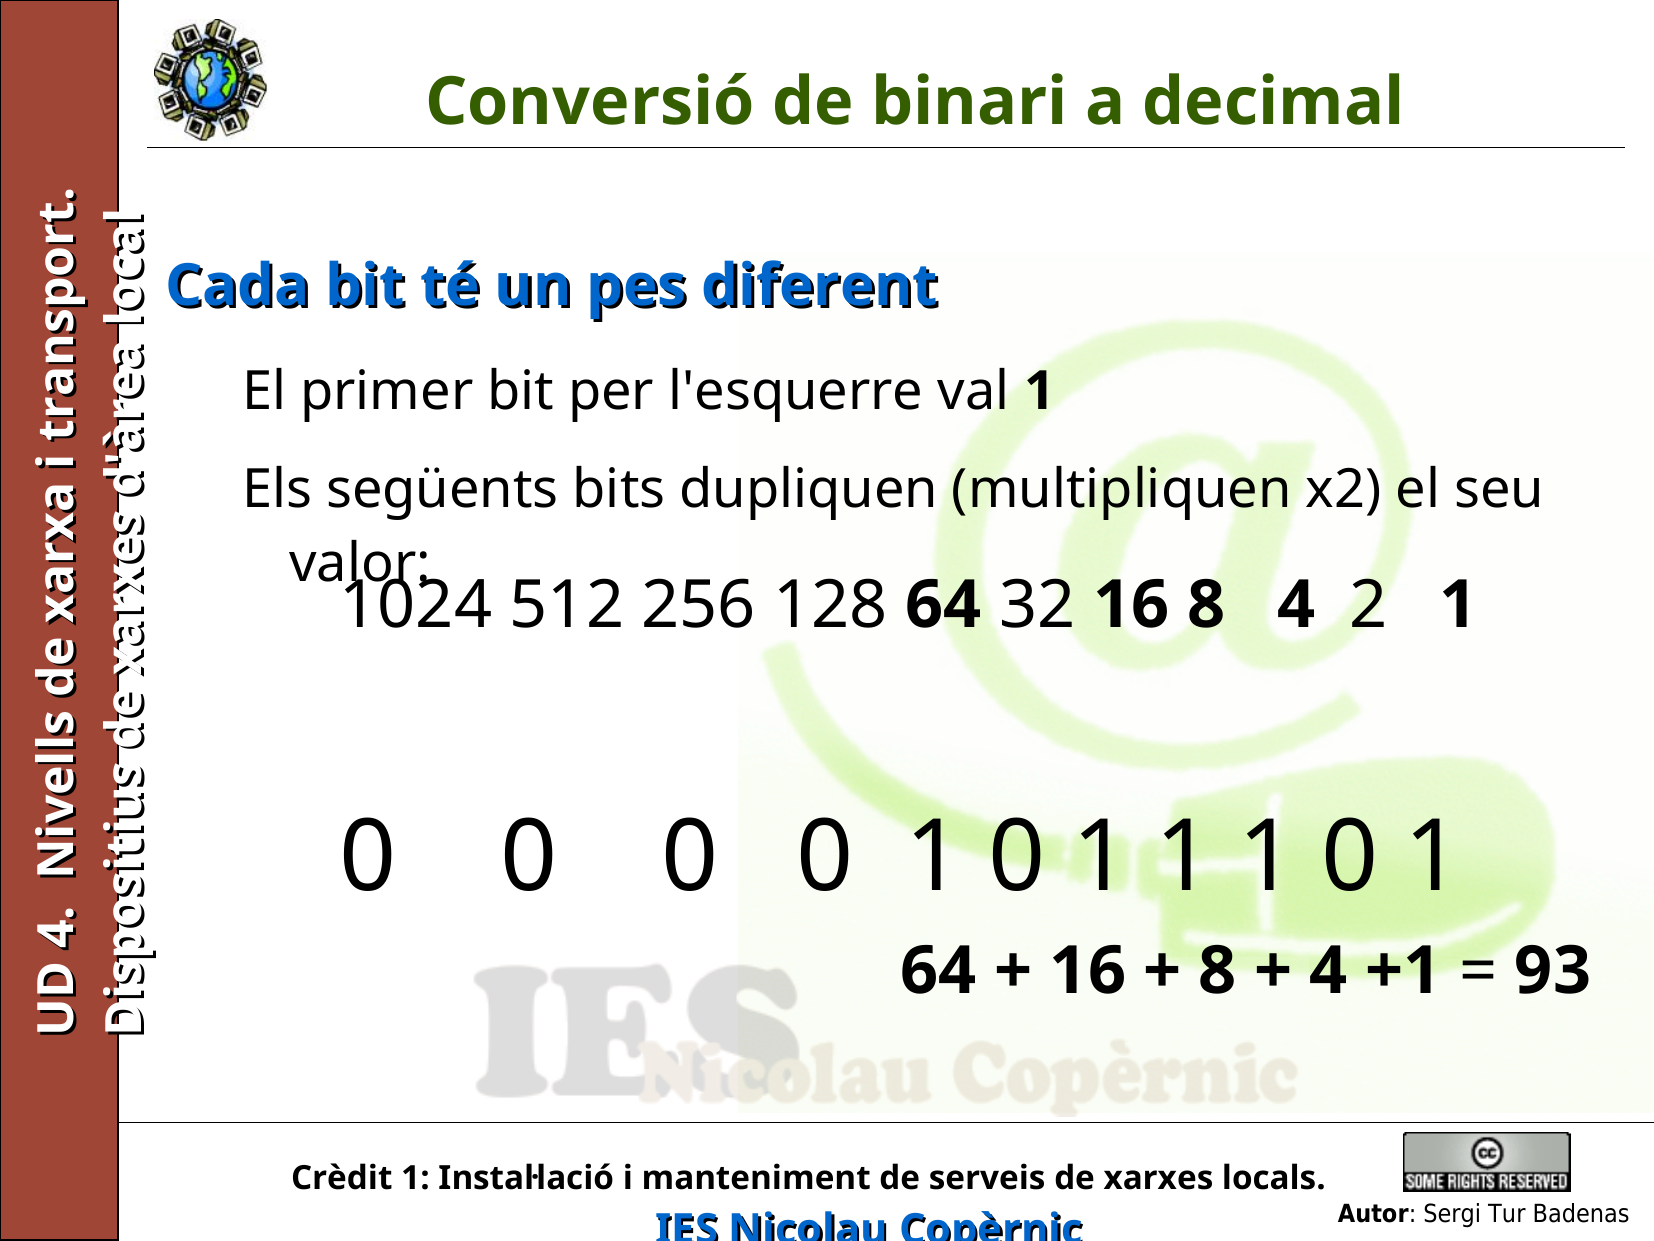

# Conversió de binari a decimal
Cada bit té un pes diferent
El primer bit per l'esquerre val 1
Els següents bits dupliquen (multipliquen x2) el seu valor:
1024 512 256 128 64 32 16 8 4 2 1
0 0 0 0 1 0 1 1 1 0 1
64 + 16 + 8 + 4 +1 = 93